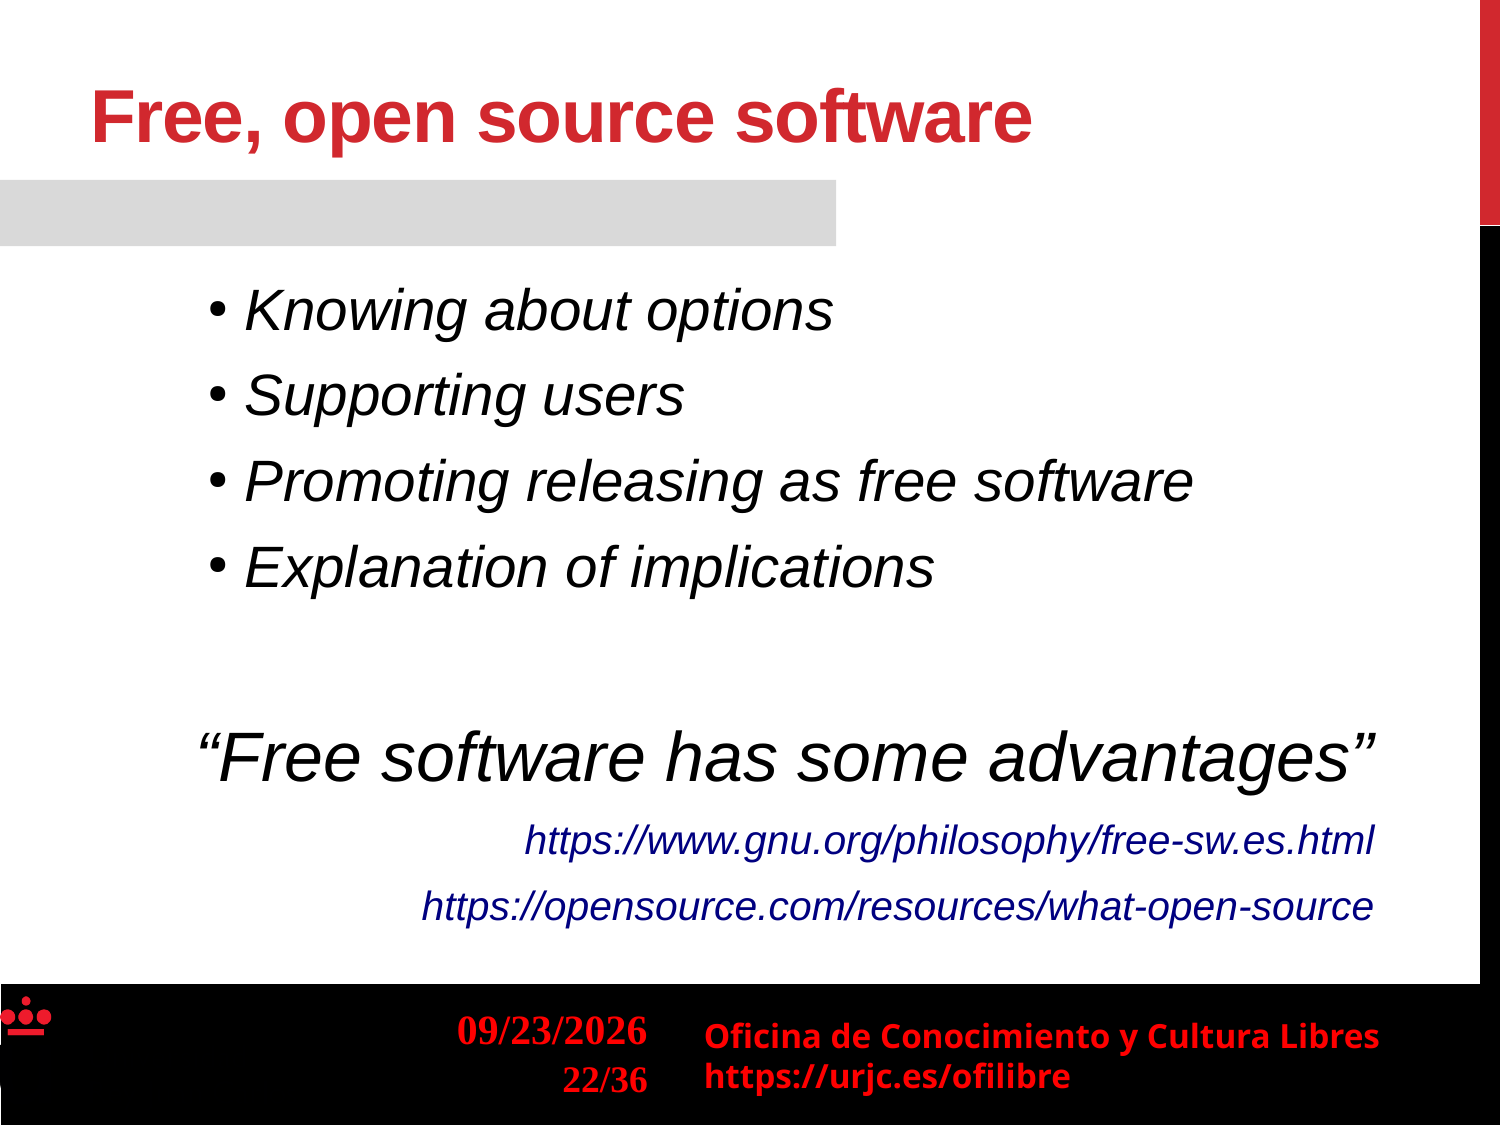

Free, open source software
# Knowing about options
Supporting users
Promoting releasing as free software
Explanation of implications
“Free software has some advantages”
https://www.gnu.org/philosophy/free-sw.es.html
https://opensource.com/resources/what-open-source